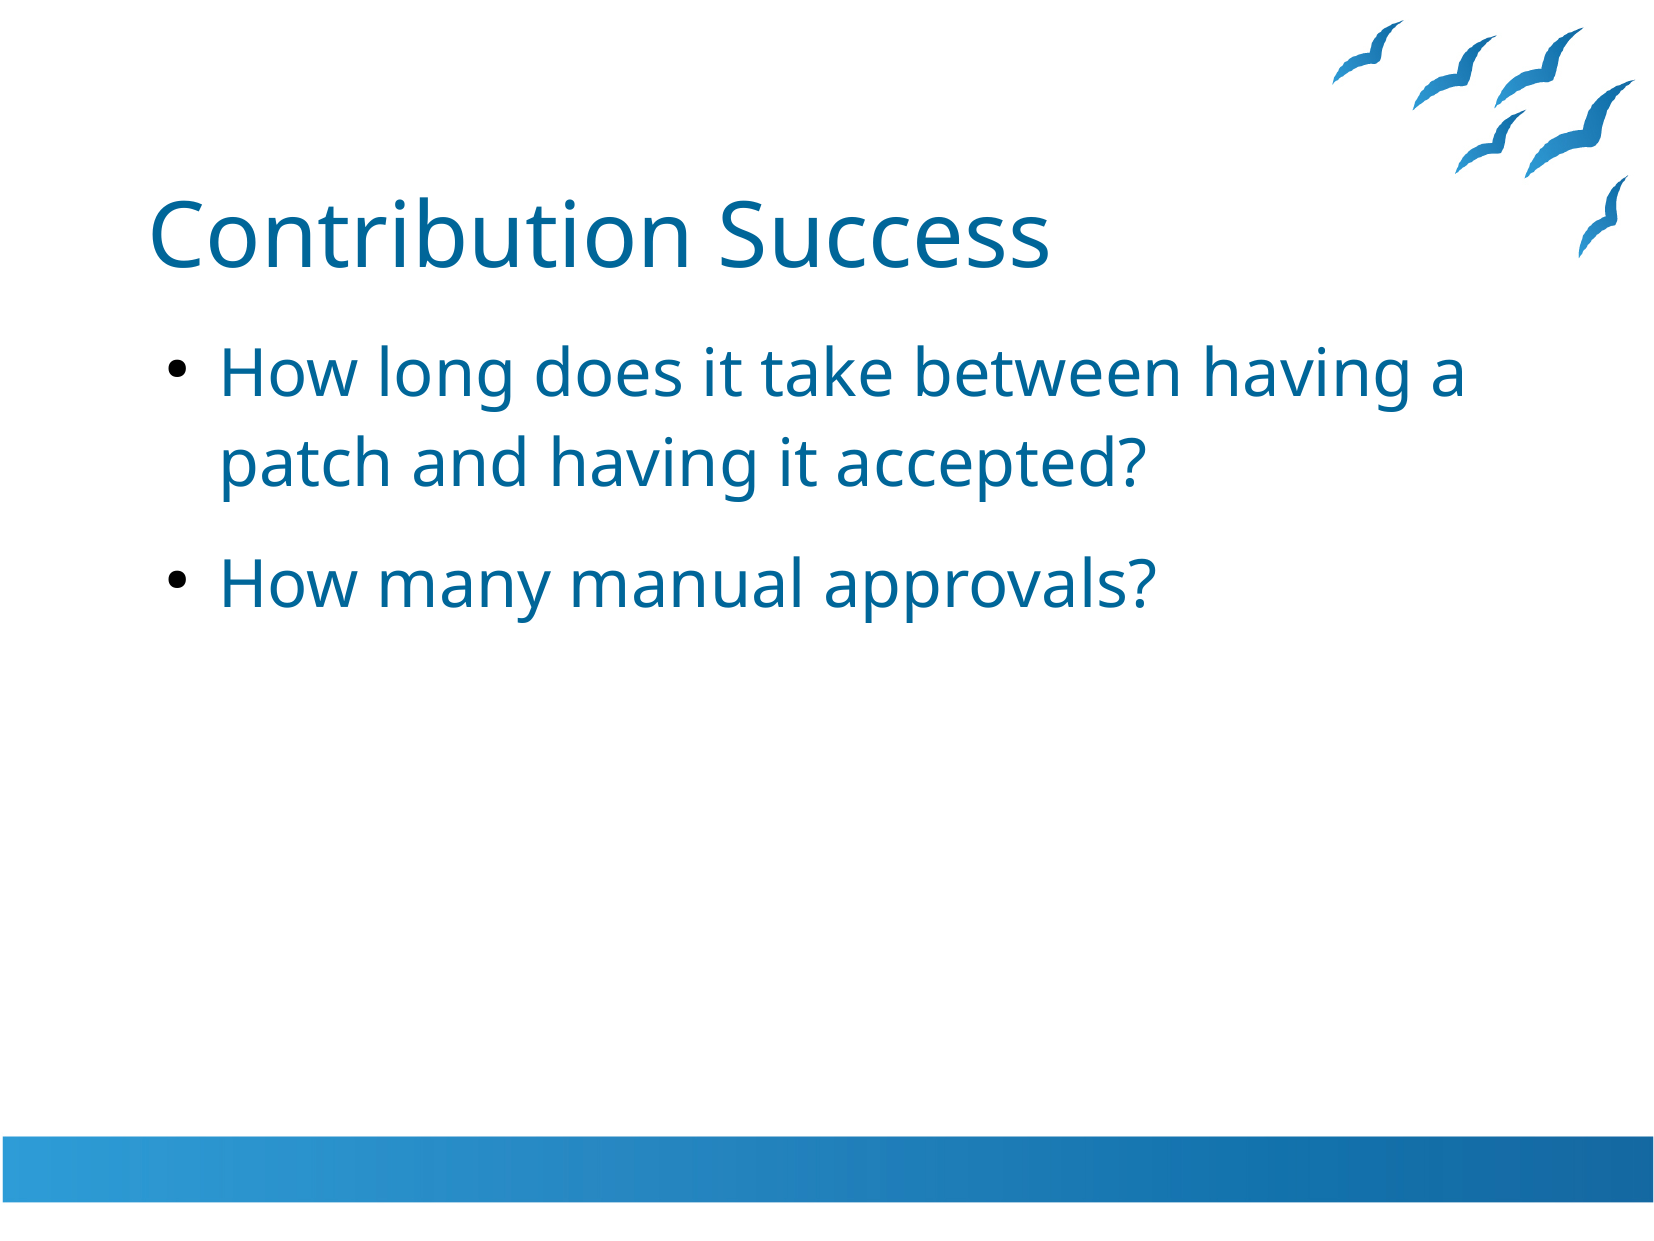

# Contribution Success
How long does it take between having a patch and having it accepted?
How many manual approvals?